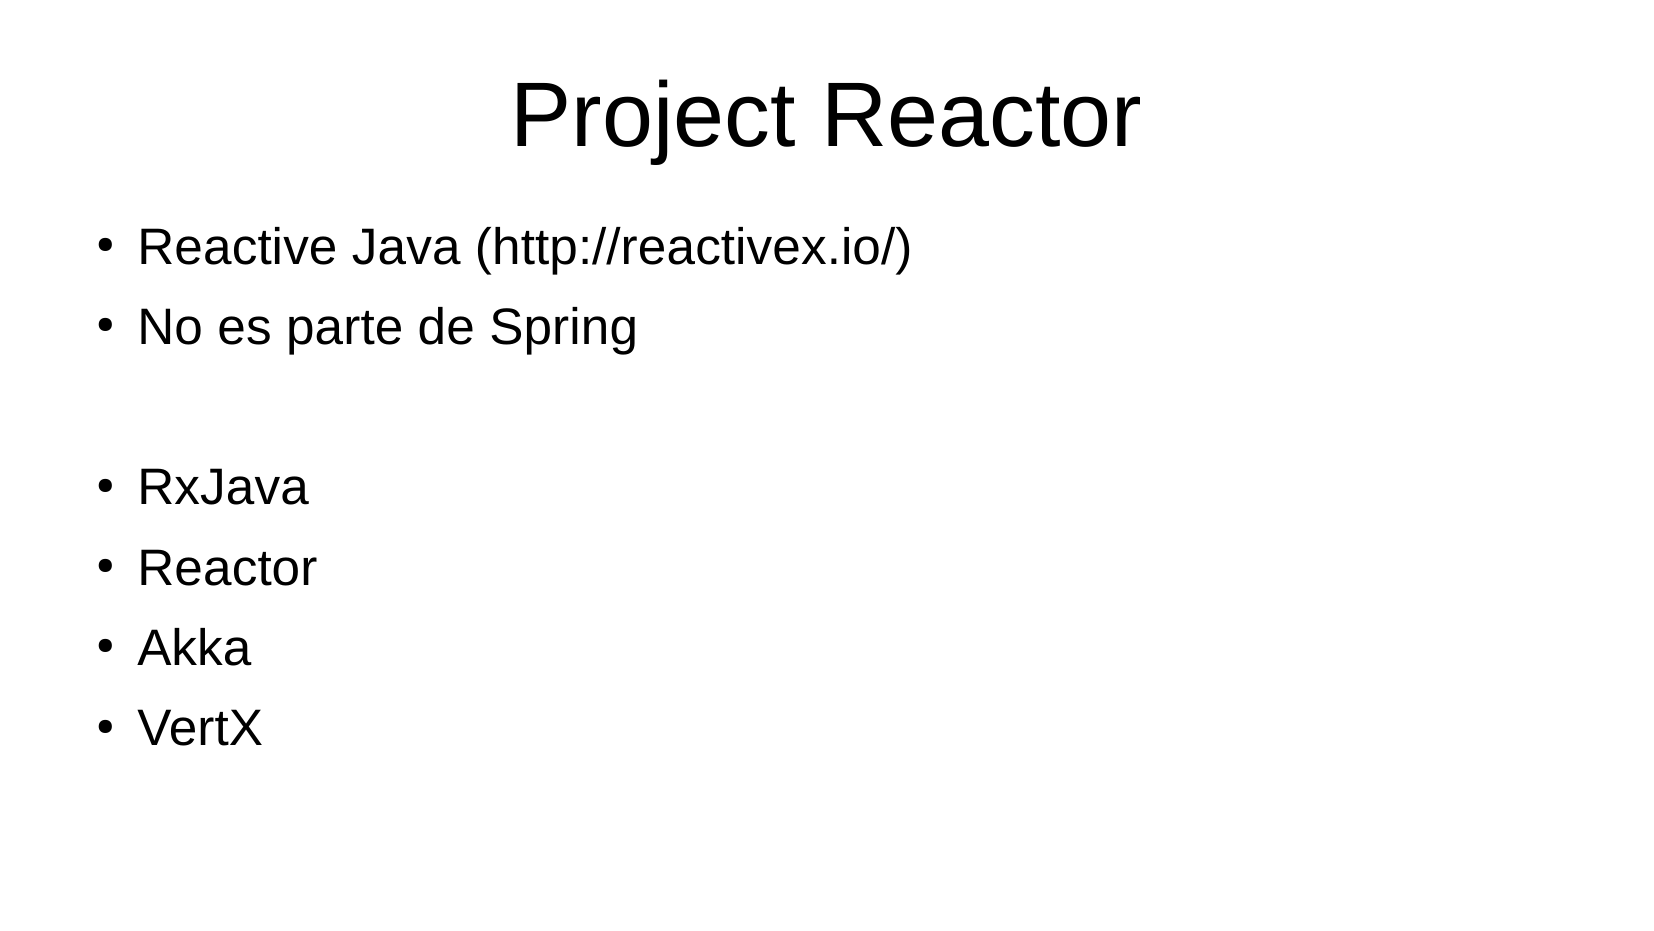

# Project Reactor
Reactive Java (http://reactivex.io/)
No es parte de Spring
RxJava
Reactor
Akka
VertX